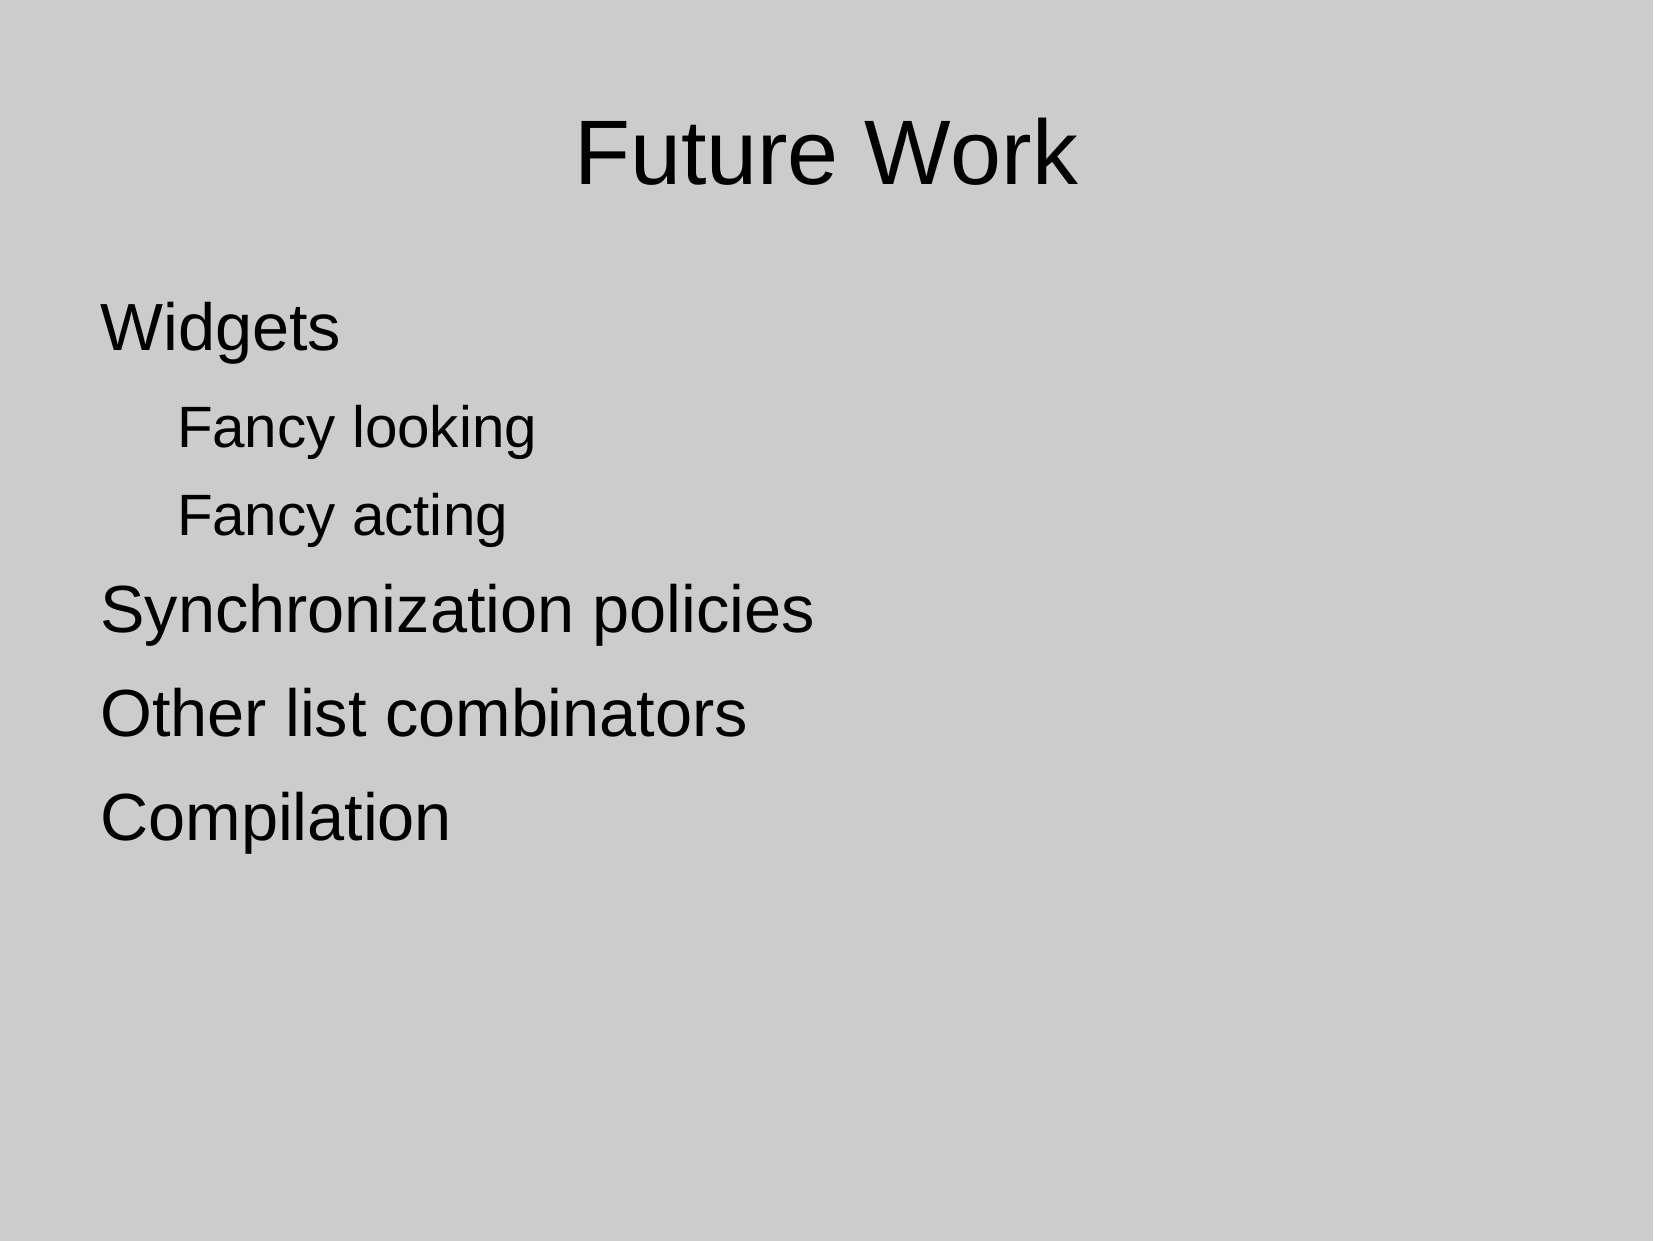

# Future Work
Widgets
Fancy looking
Fancy acting
Synchronization policies
Other list combinators
Compilation